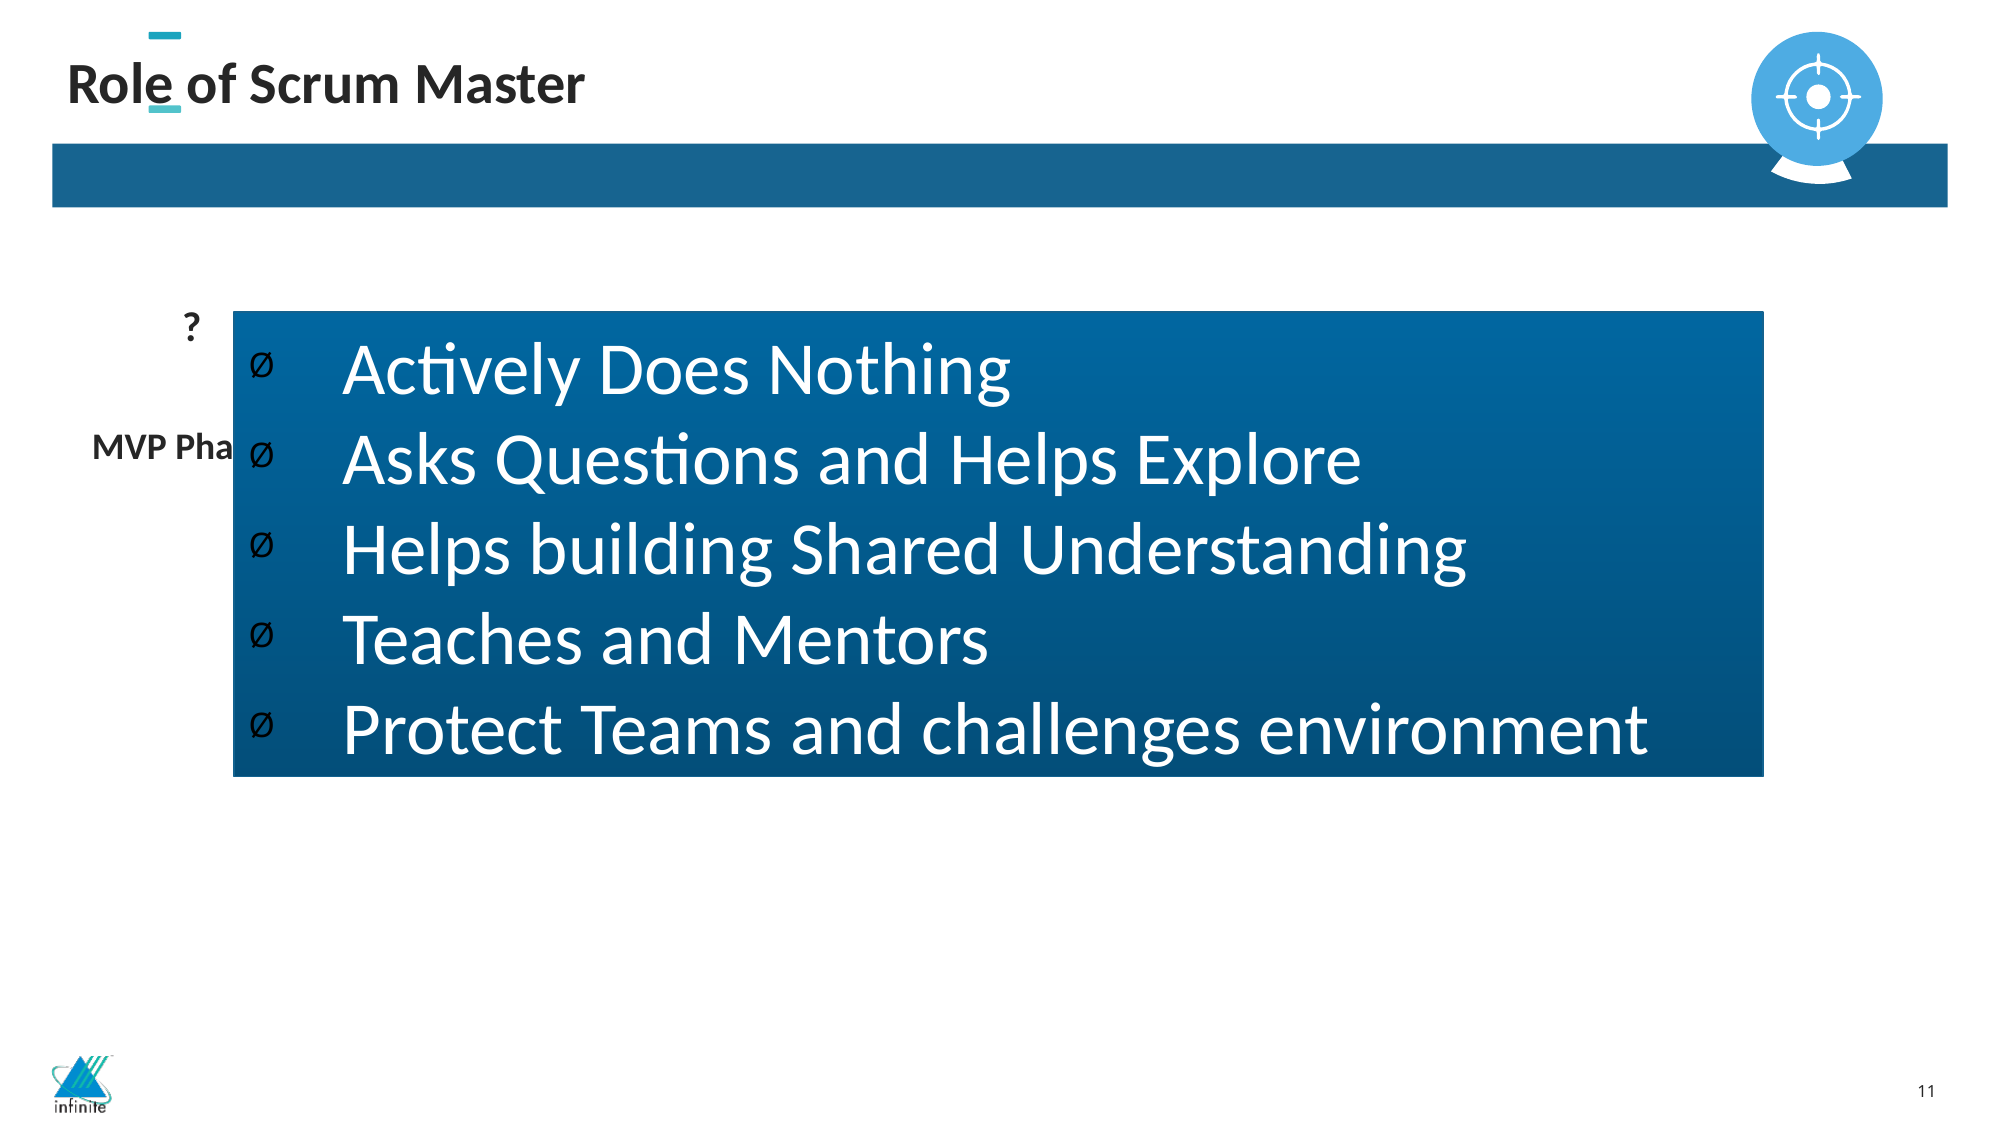

Role of Scrum Master
?
Actively Does Nothing
Asks Questions and Helps Explore
Helps building Shared Understanding
Teaches and Mentors
Protect Teams and challenges environment
MVP Phase